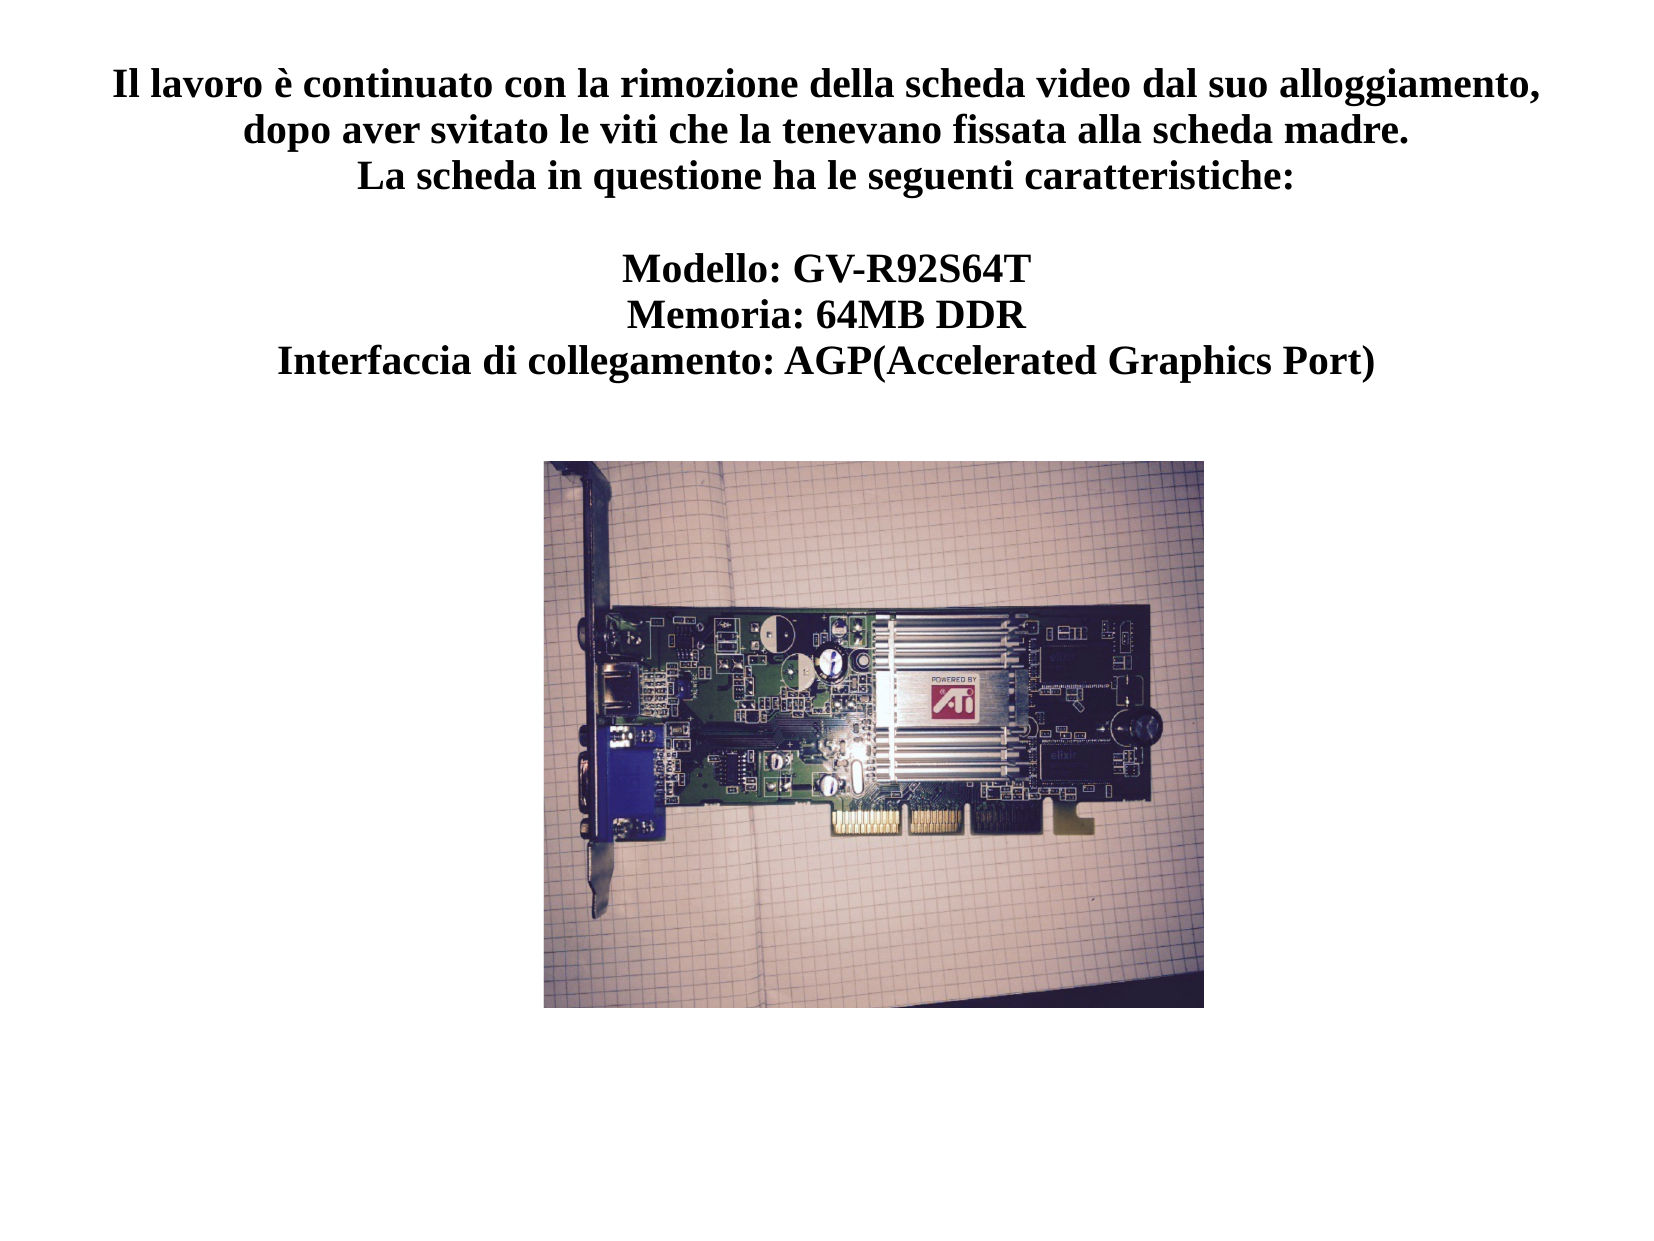

# Il lavoro è continuato con la rimozione della scheda video dal suo alloggiamento, dopo aver svitato le viti che la tenevano fissata alla scheda madre. La scheda in questione ha le seguenti caratteristiche: Modello: GV-R92S64T Memoria: 64MB DDR Interfaccia di collegamento: AGP(Accelerated Graphics Port)